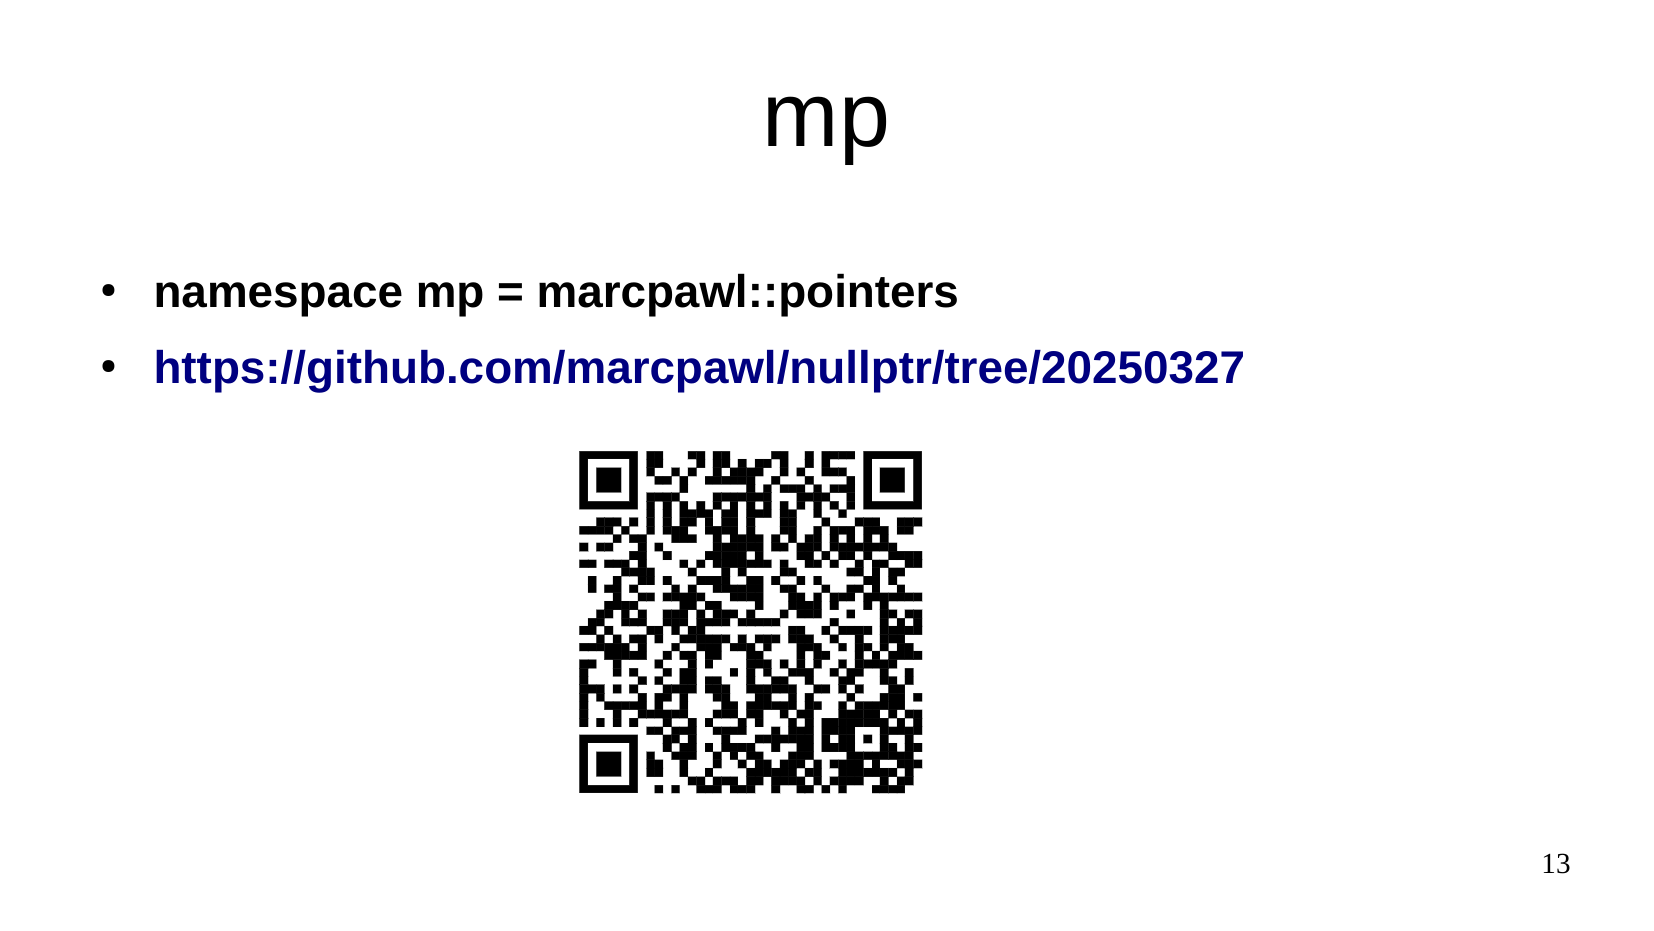

# mp
namespace mp = marcpawl::pointers
https://github.com/marcpawl/nullptr/tree/20250327
13